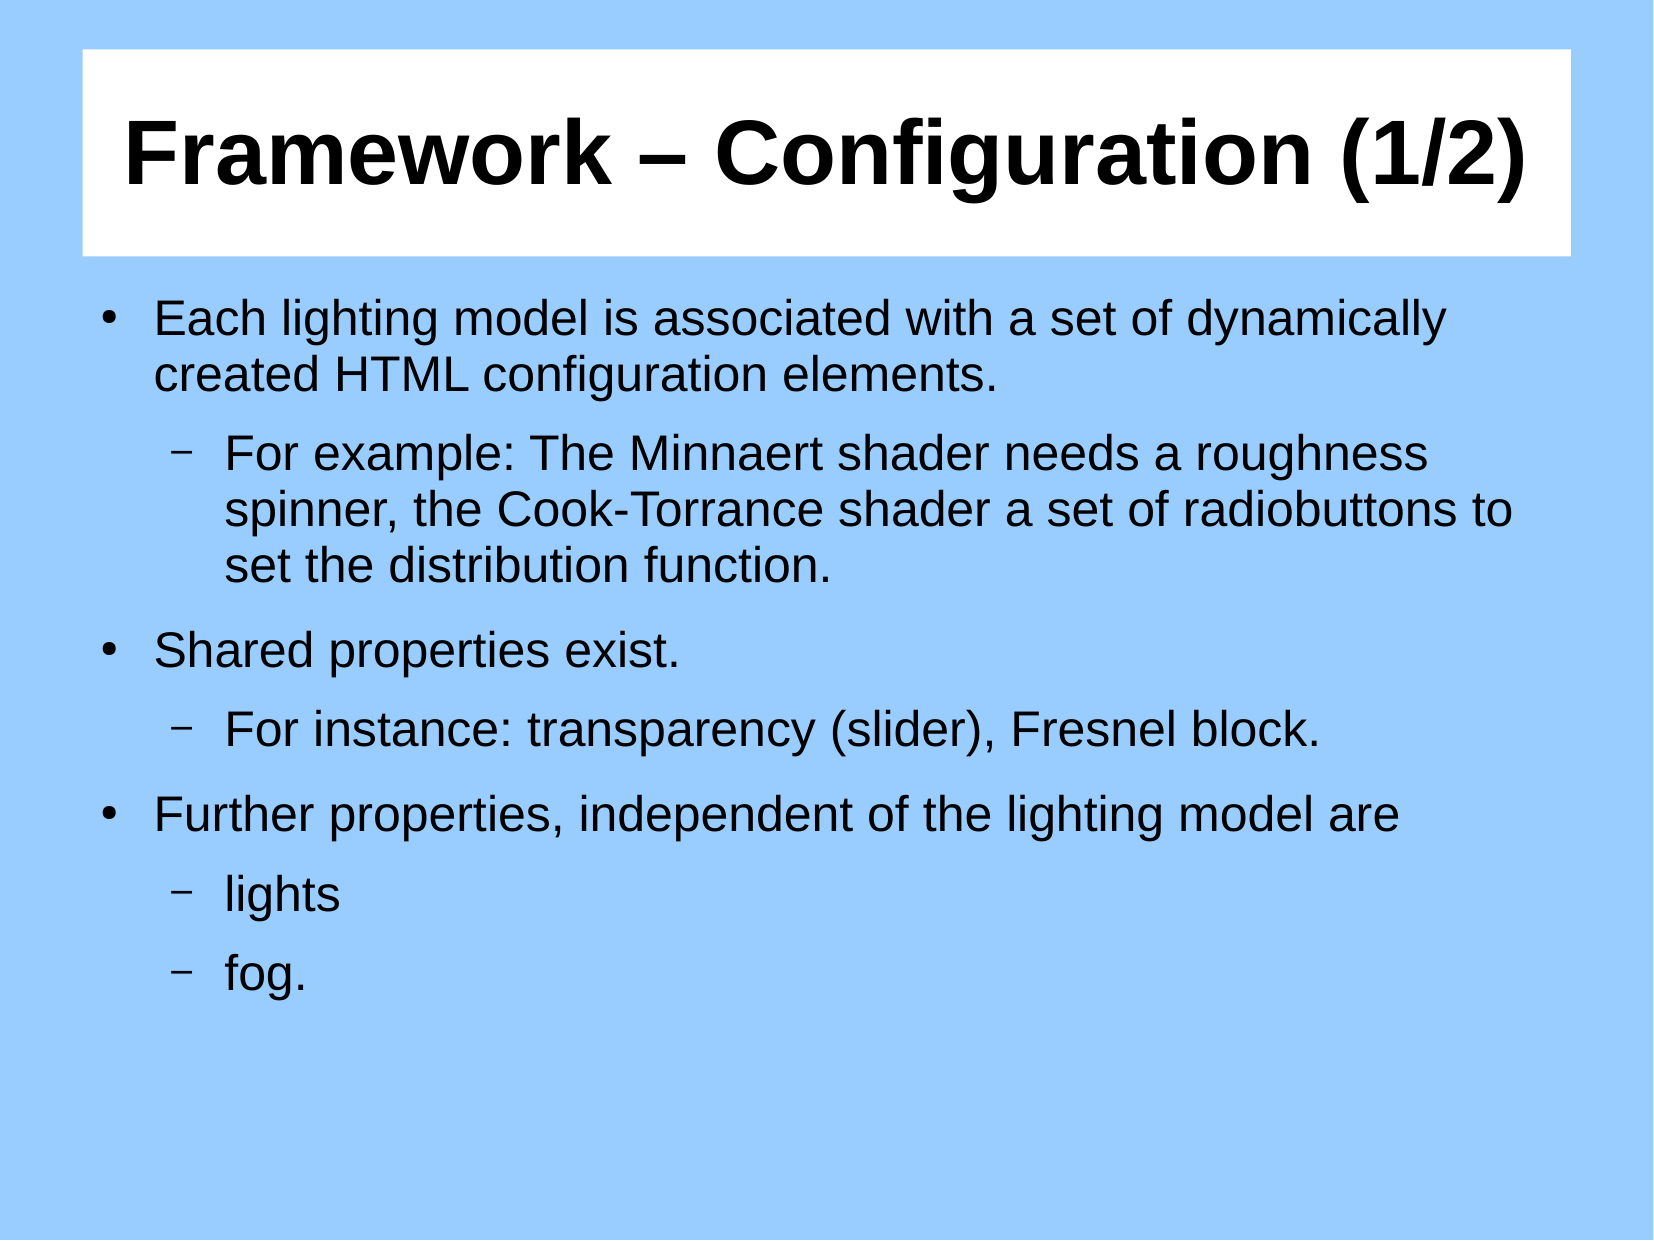

# Framework – Configuration (1/2)
Each lighting model is associated with a set of dynamically created HTML configuration elements.
For example: The Minnaert shader needs a roughness spinner, the Cook-Torrance shader a set of radiobuttons to set the distribution function.
Shared properties exist.
For instance: transparency (slider), Fresnel block.
Further properties, independent of the lighting model are
lights
fog.